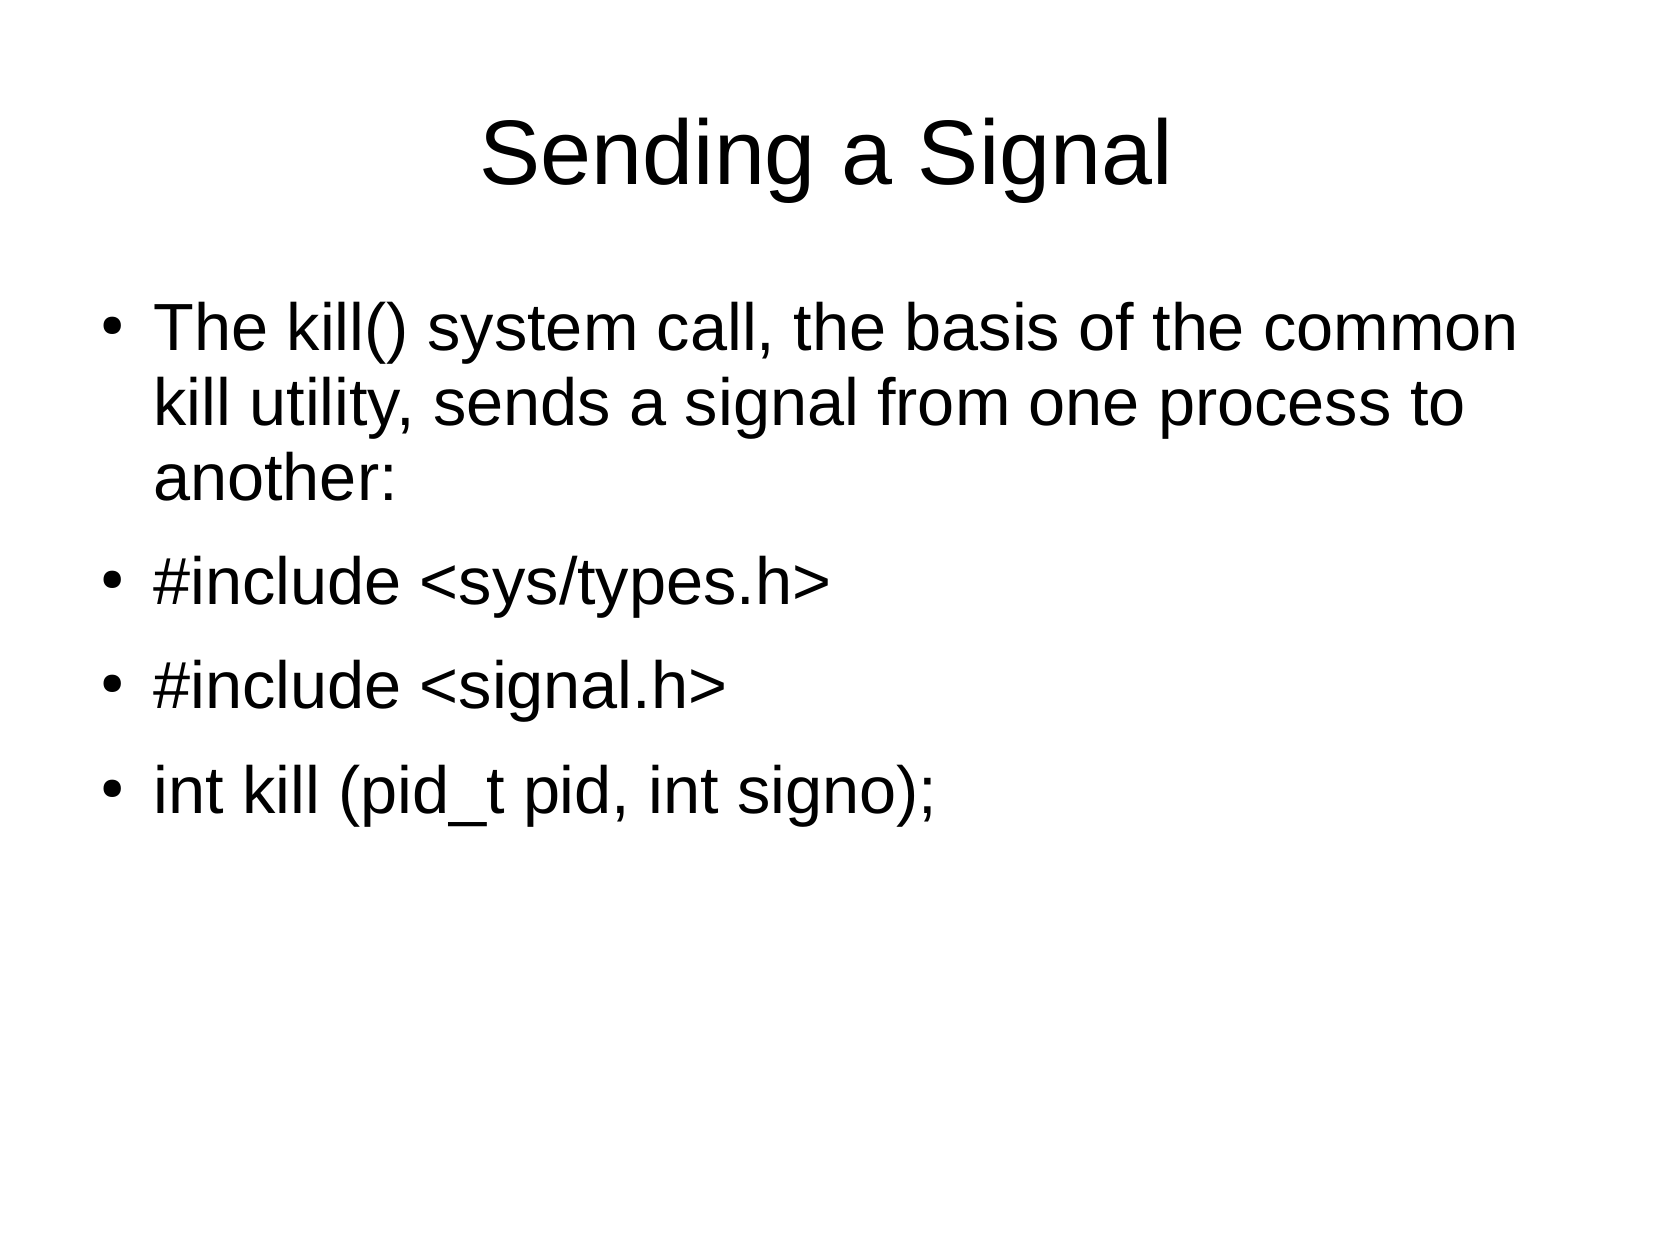

# Sending a Signal
The kill() system call, the basis of the common kill utility, sends a signal from one process to another:
#include <sys/types.h>
#include <signal.h>
int kill (pid_t pid, int signo);